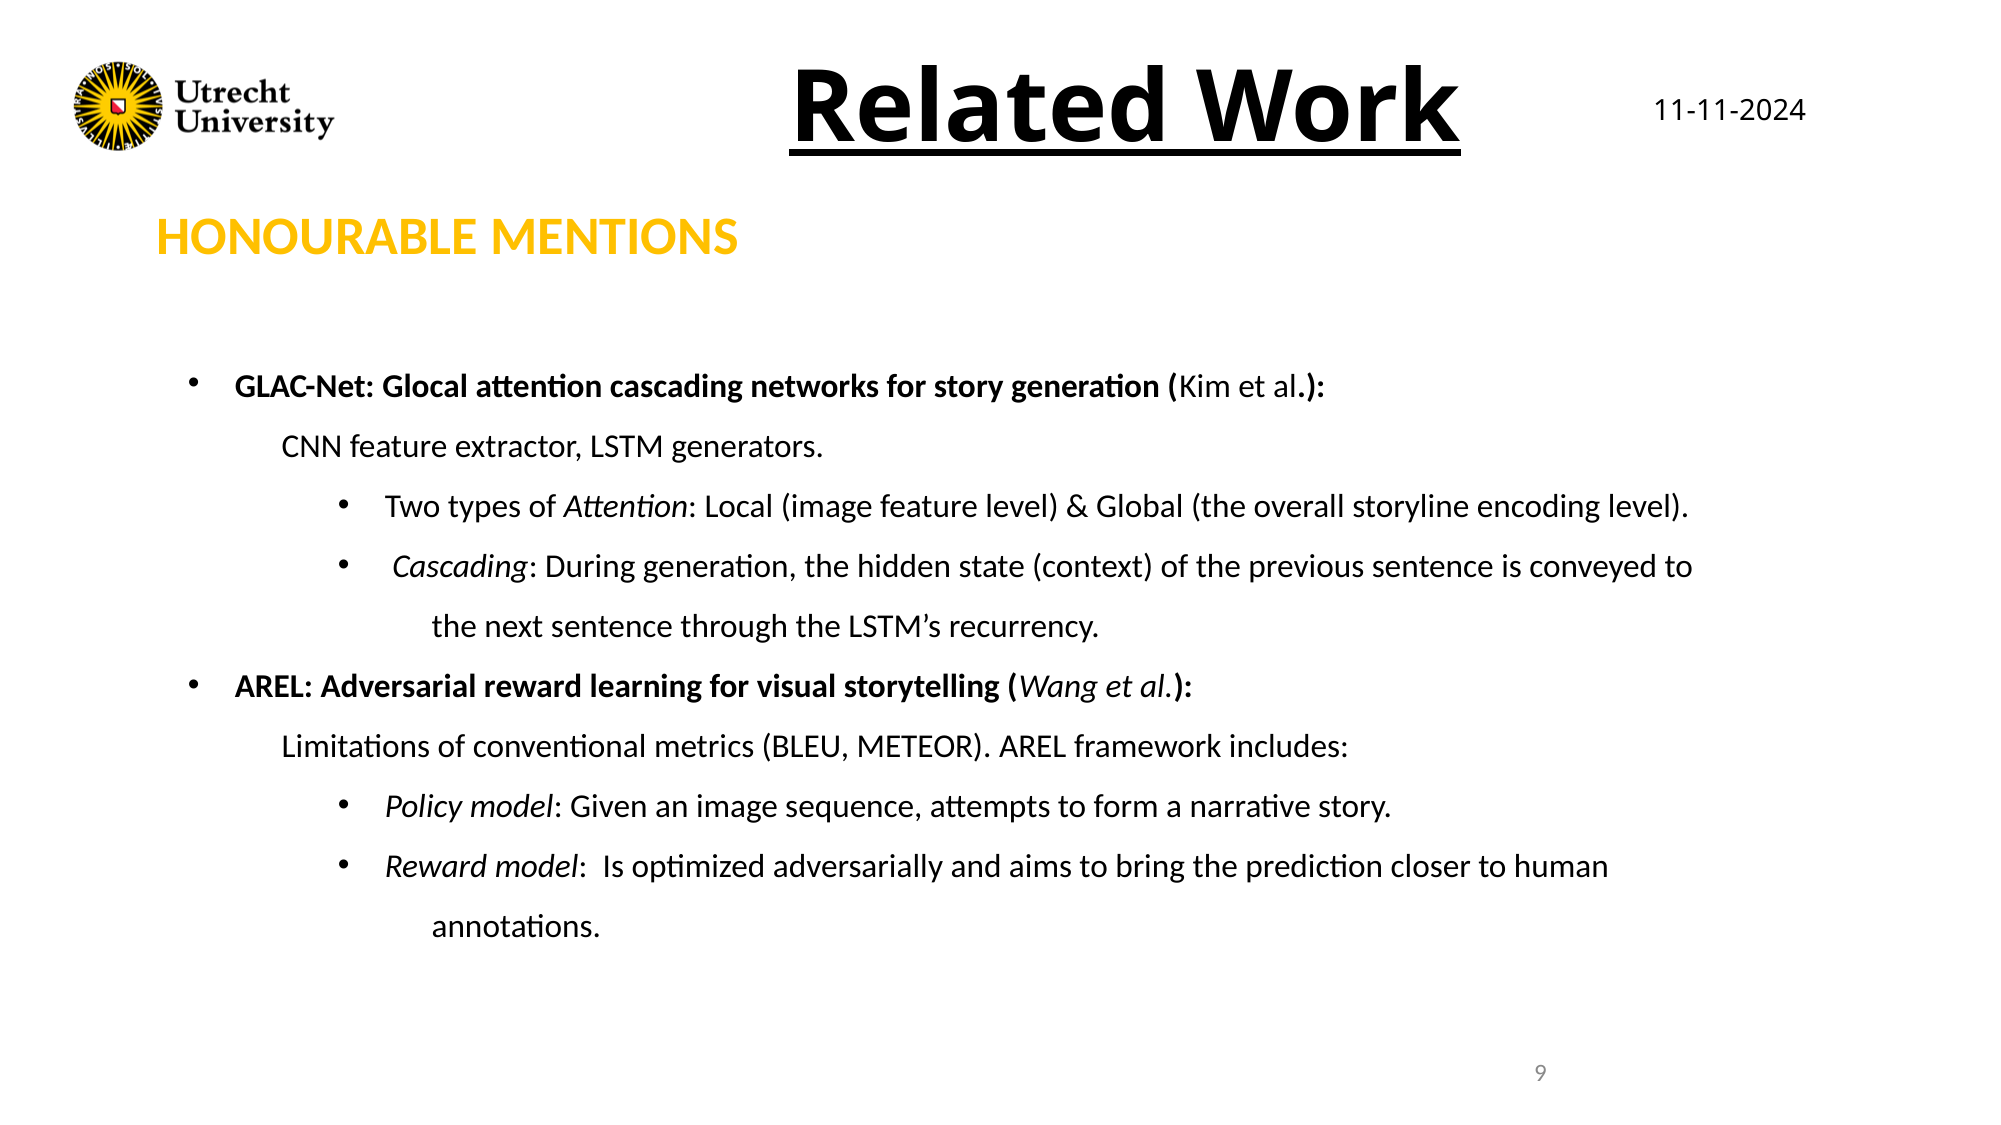

Related Work
11-11-2024
HONOURABLE MENTIONS
GLAC-Net: Glocal attention cascading networks for story generation (Kim et al.):
CNN feature extractor, LSTM generators.
Two types of Attention: Local (image feature level) & Global (the overall storyline encoding level).
 Cascading: During generation, the hidden state (context) of the previous sentence is conveyed to the next sentence through the LSTM’s recurrency.
AREL: Adversarial reward learning for visual storytelling (Wang et al.):
Limitations of conventional metrics (BLEU, METEOR). AREL framework includes:
Policy model: Given an image sequence, attempts to form a narrative story.
Reward model: Is optimized adversarially and aims to bring the prediction closer to human annotations.
1